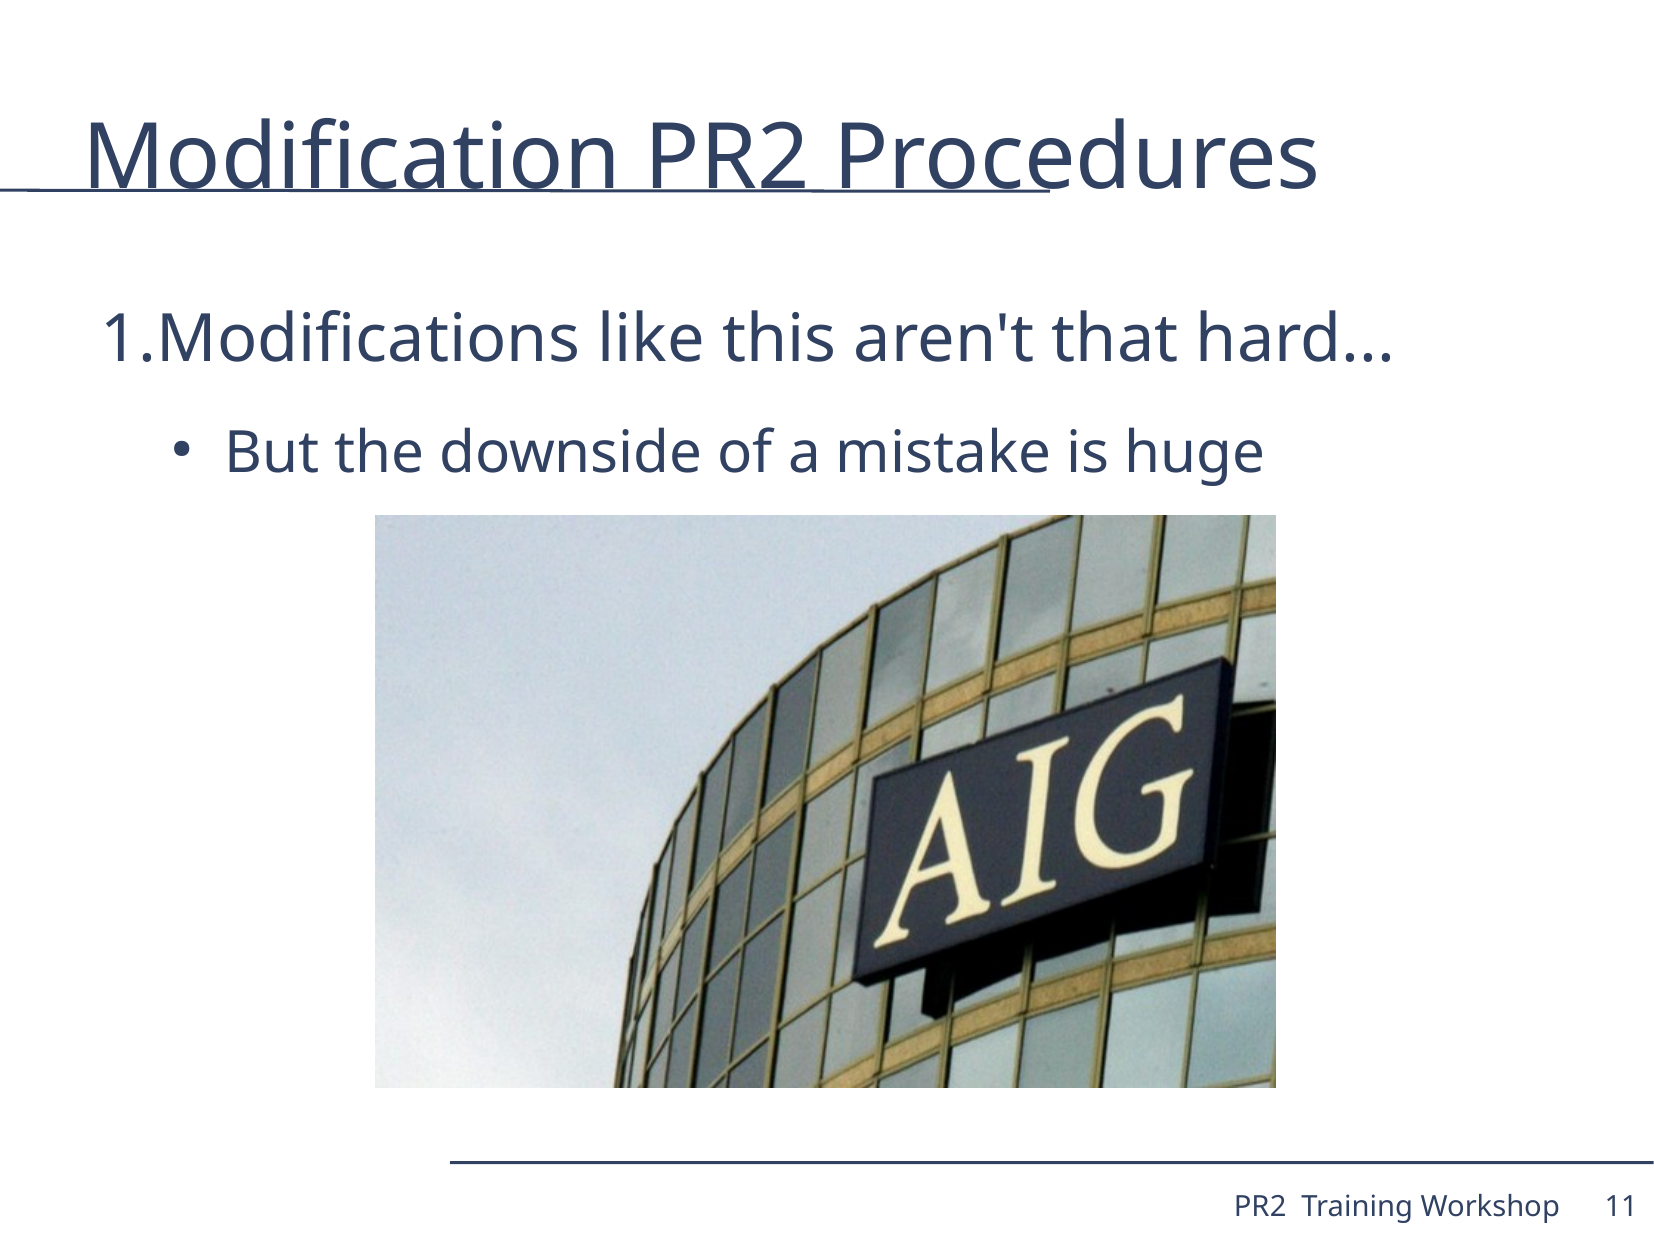

# Modification PR2 Procedures
Modifications like this aren't that hard...
But the downside of a mistake is huge